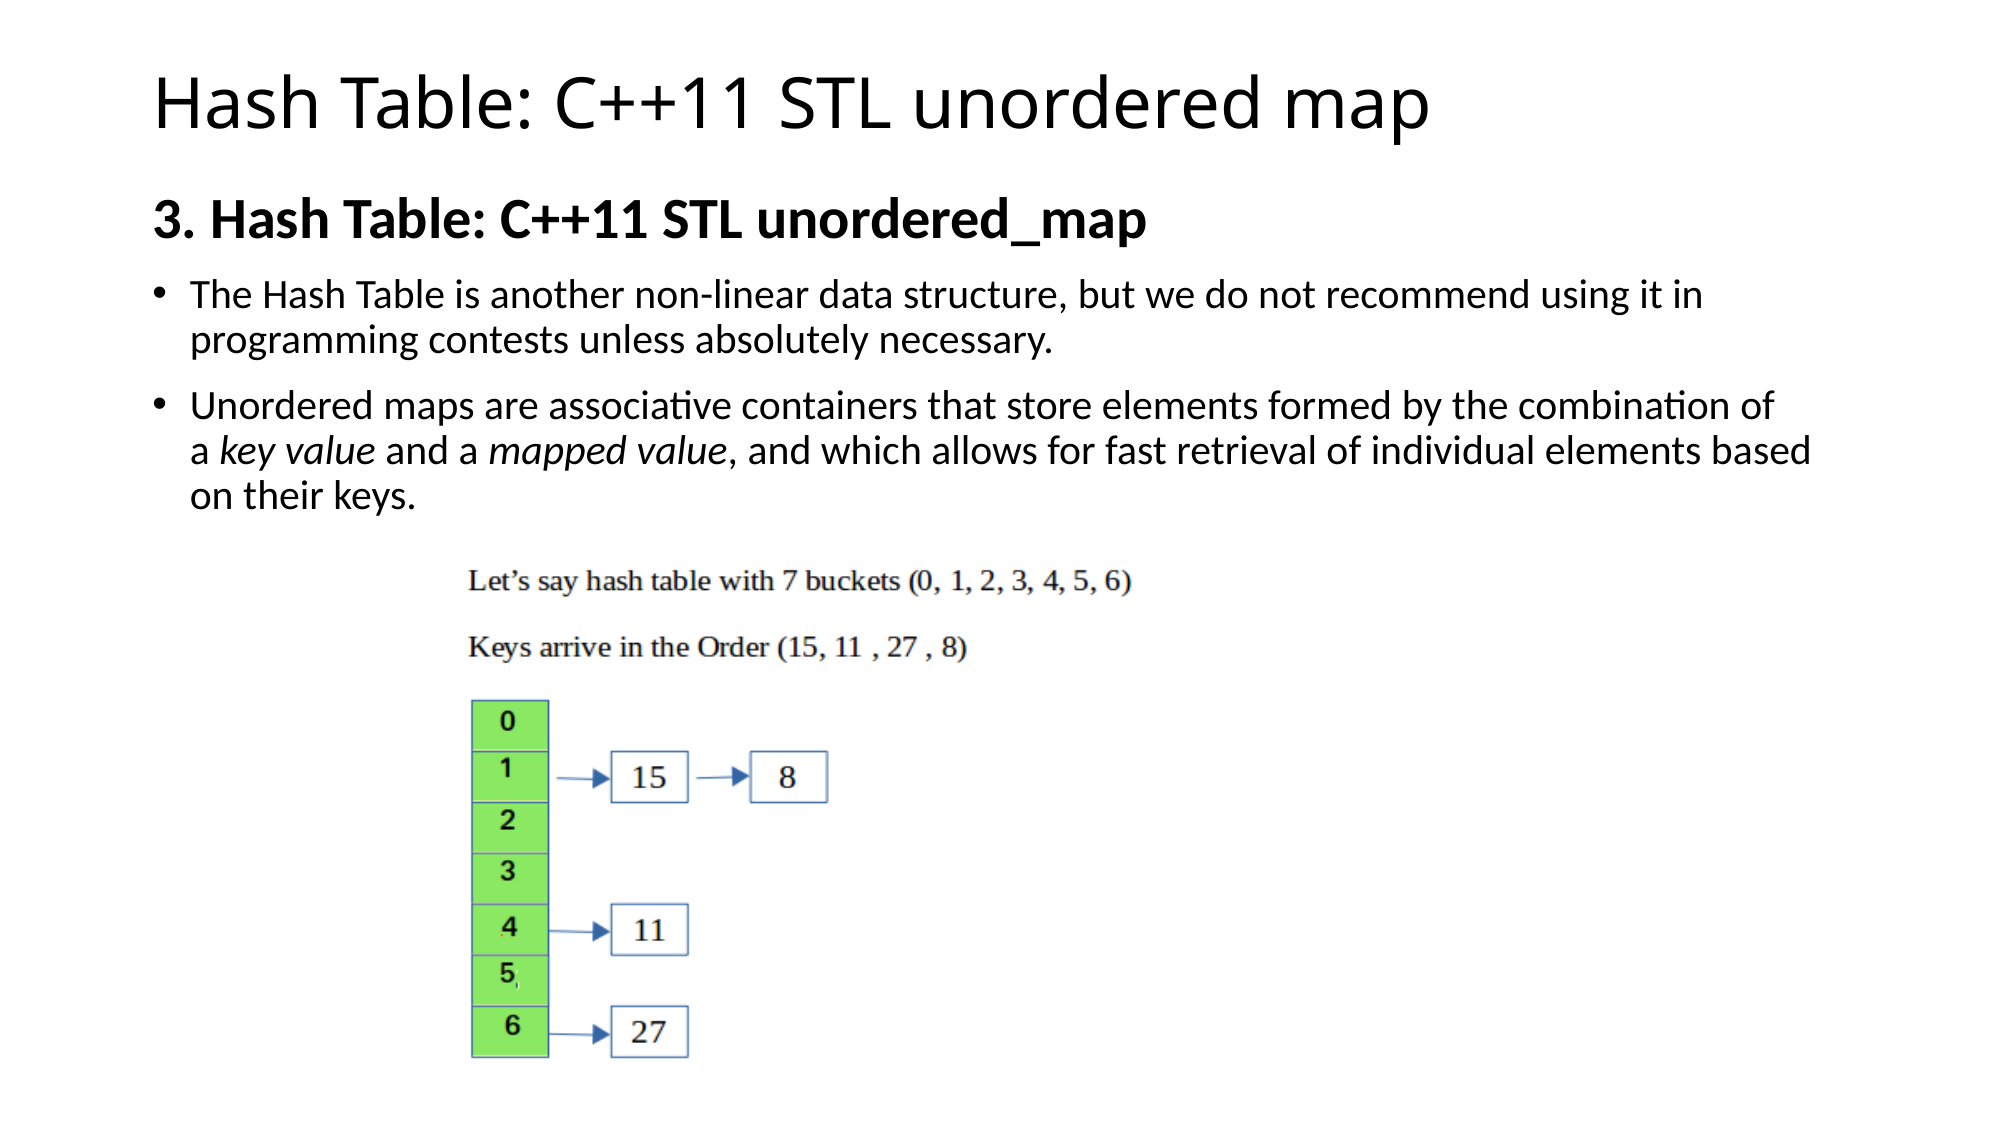

Hash Table: C++11 STL unordered map
3. Hash Table: C++11 STL unordered_map
The Hash Table is another non-linear data structure, but we do not recommend using it in programming contests unless absolutely necessary.
Unordered maps are associative containers that store elements formed by the combination of a key value and a mapped value, and which allows for fast retrieval of individual elements based on their keys.